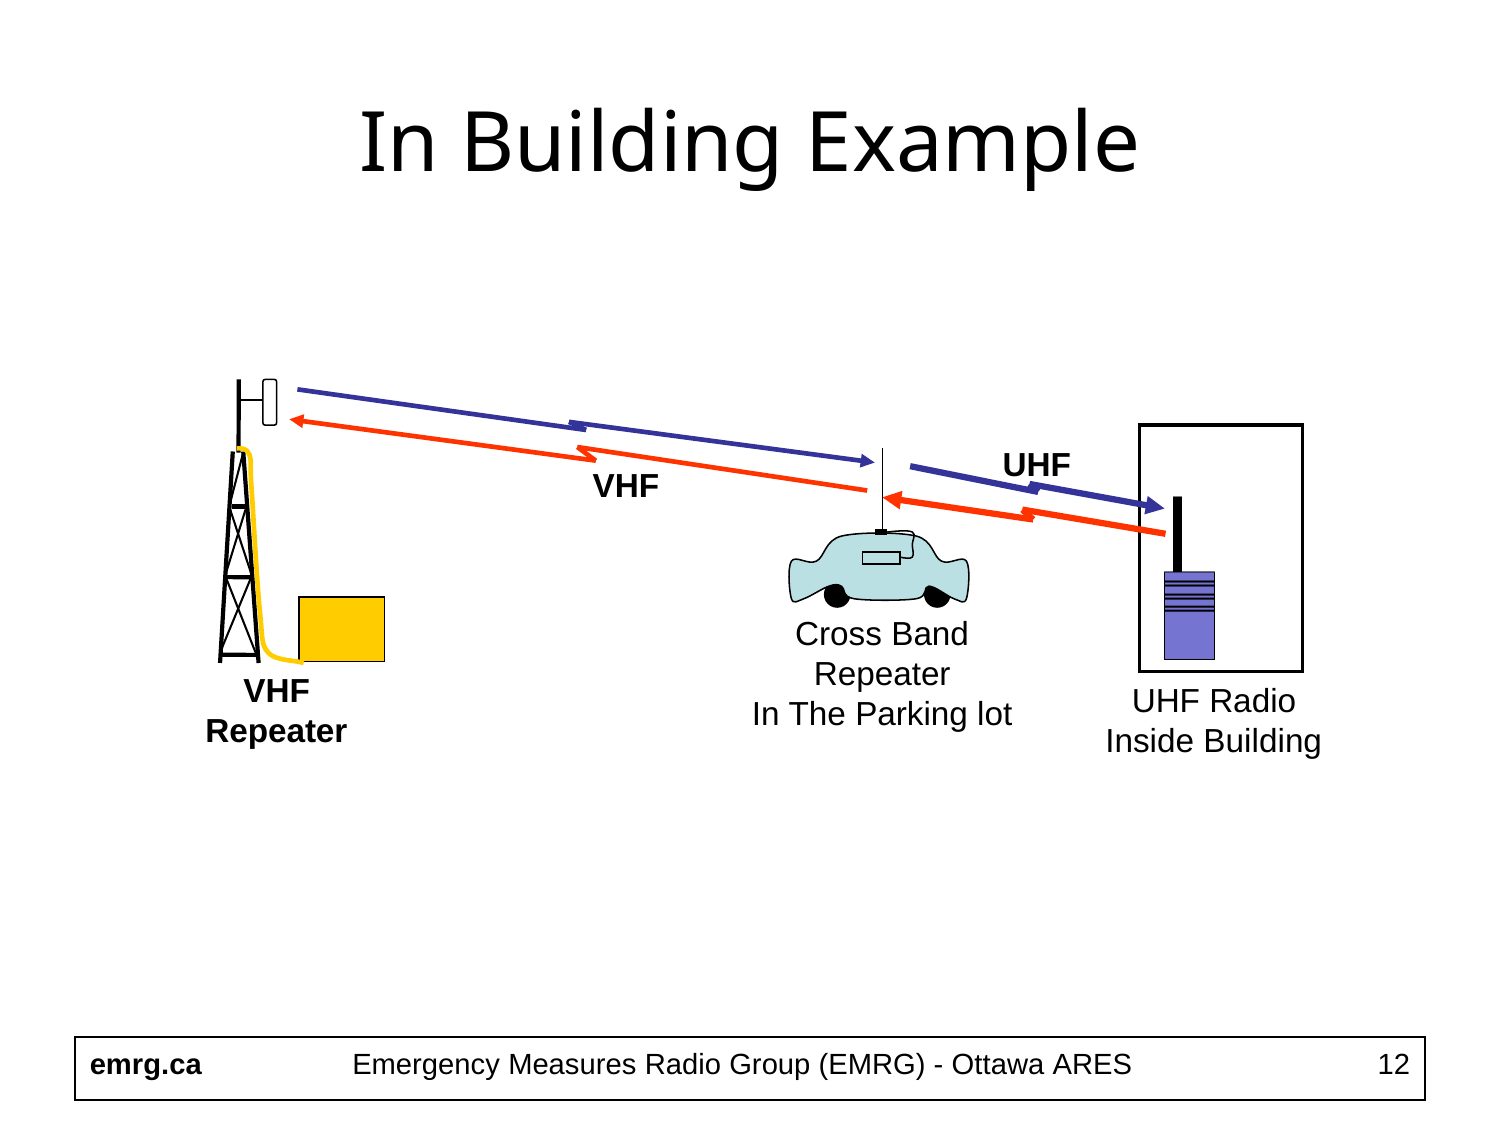

# In Building Example
UHF
VHF
Cross Band Repeater
In The Parking lot
VHF
Repeater
UHF Radio
Inside Building
Emergency Measures Radio Group (EMRG) - Ottawa ARES